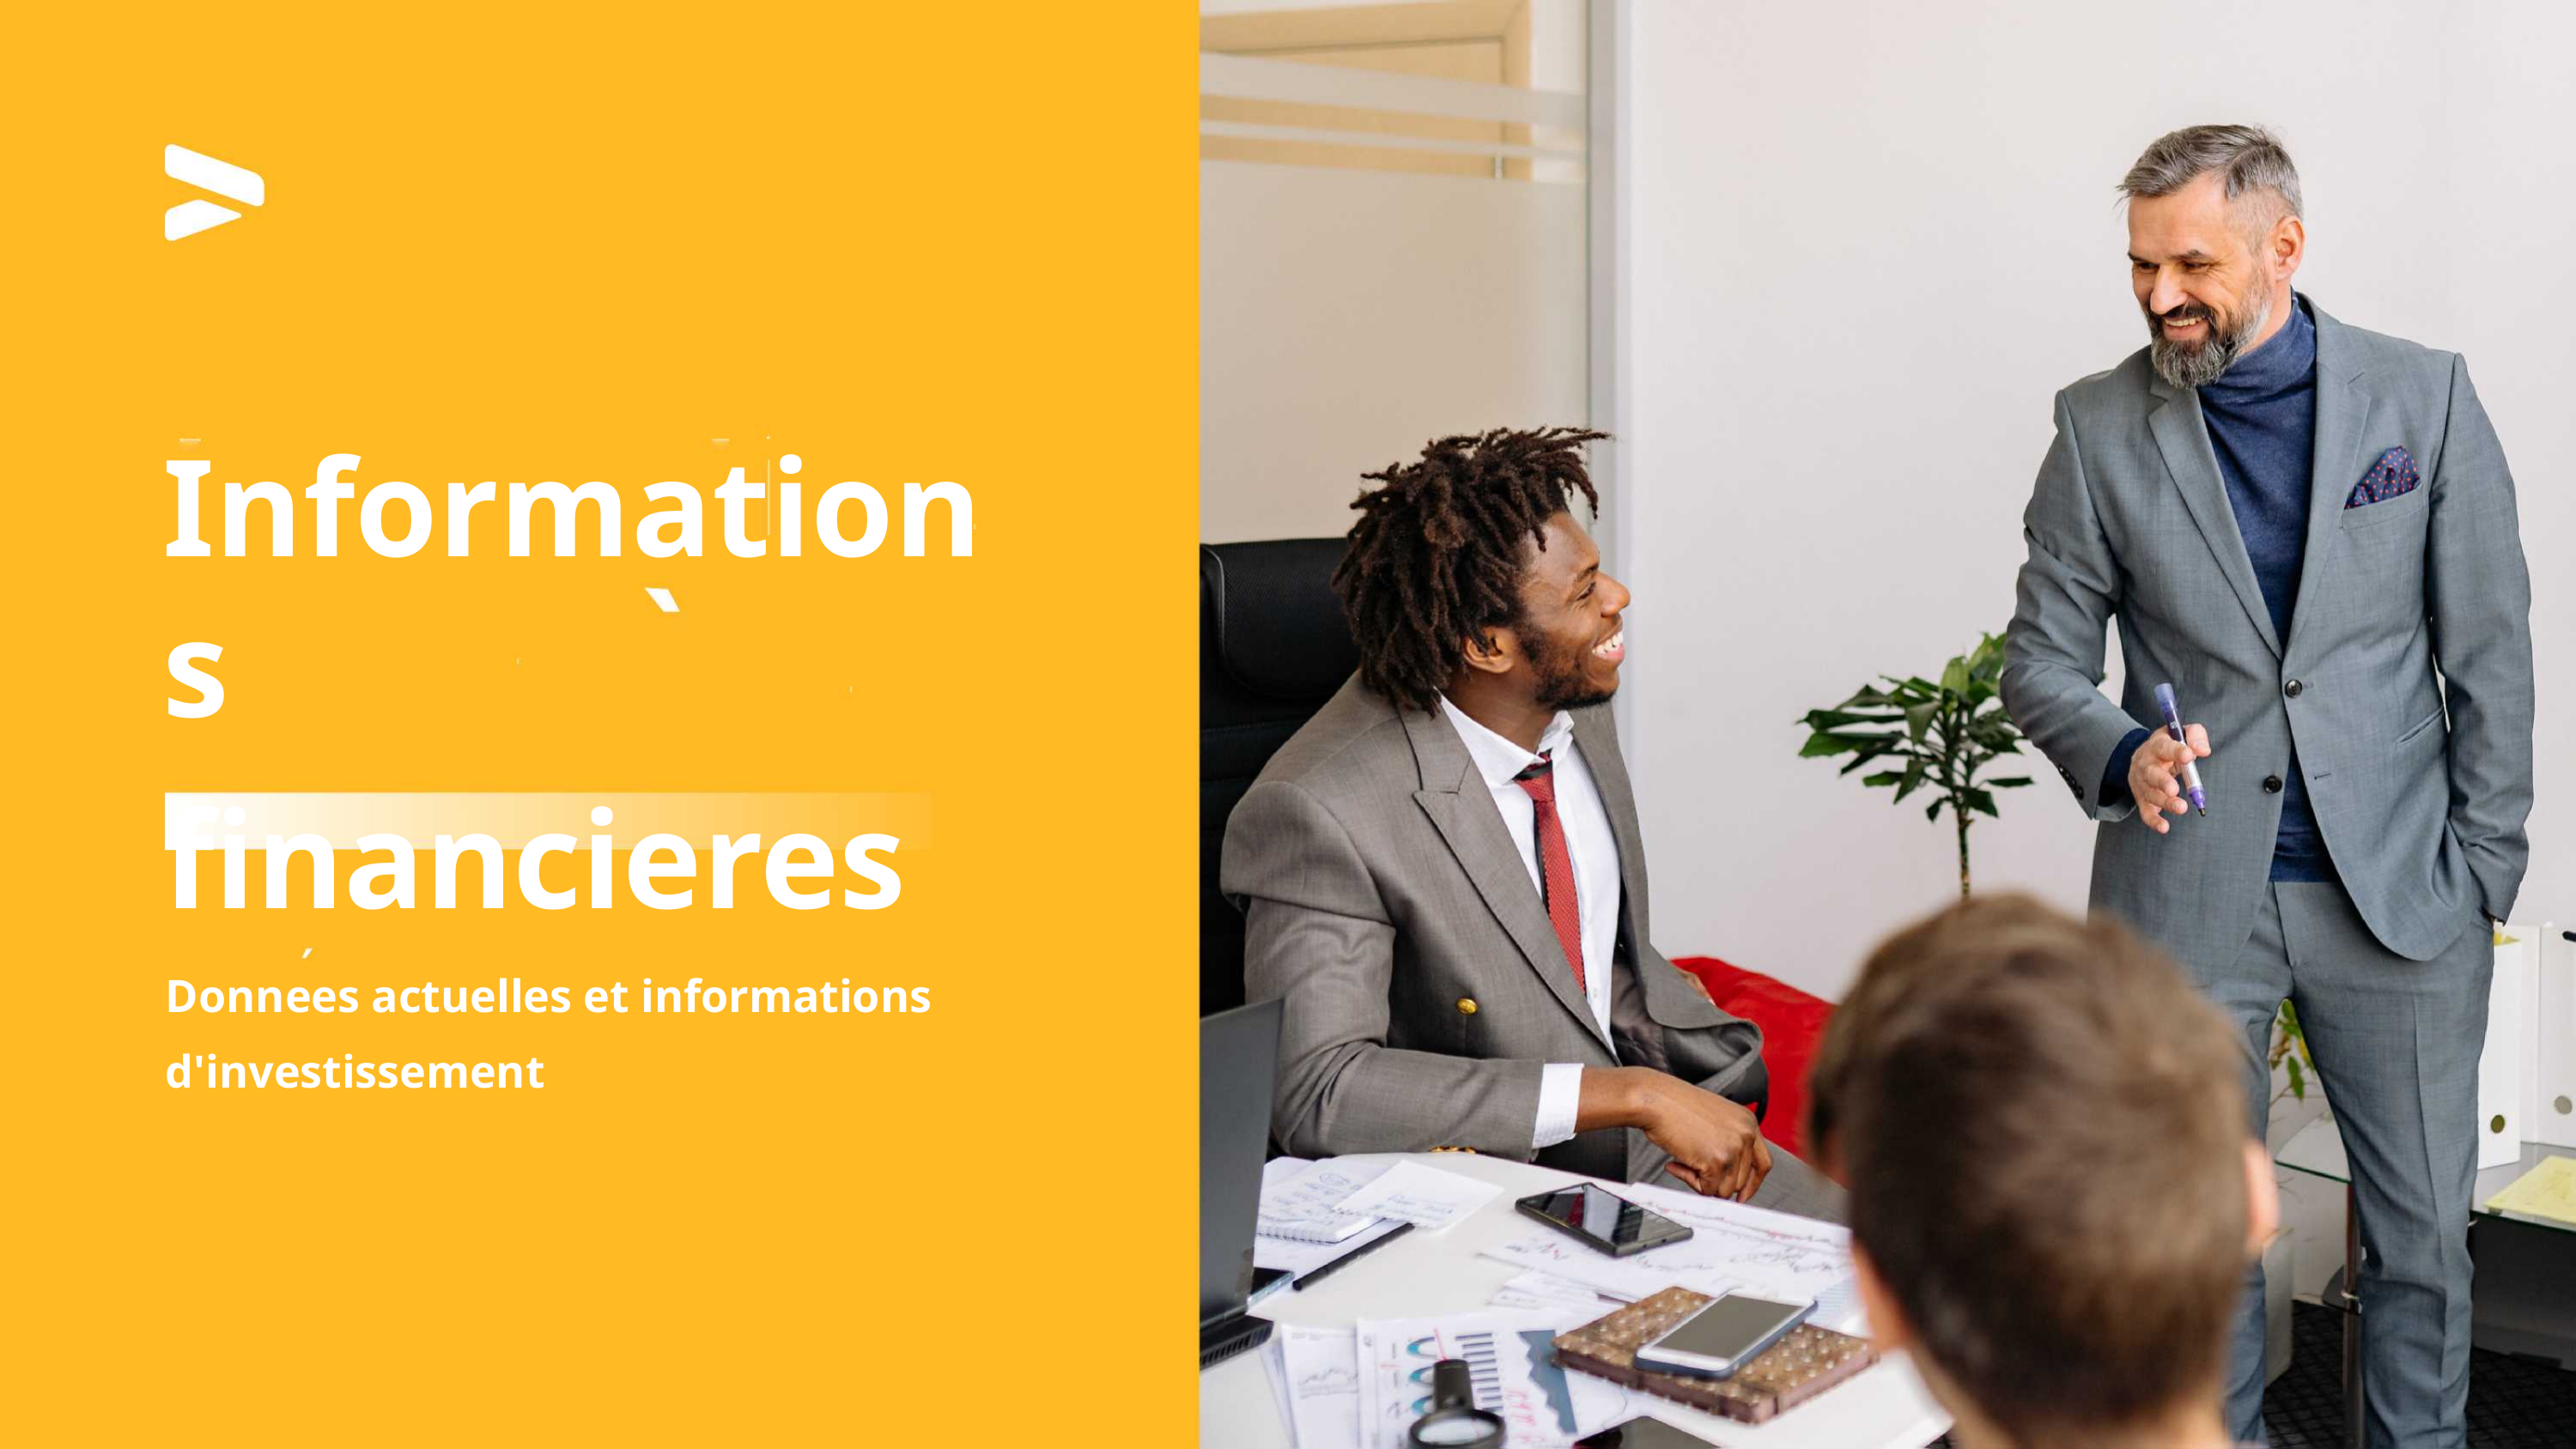

Informations
financieres
Donnees actuelles et informations d'investissement